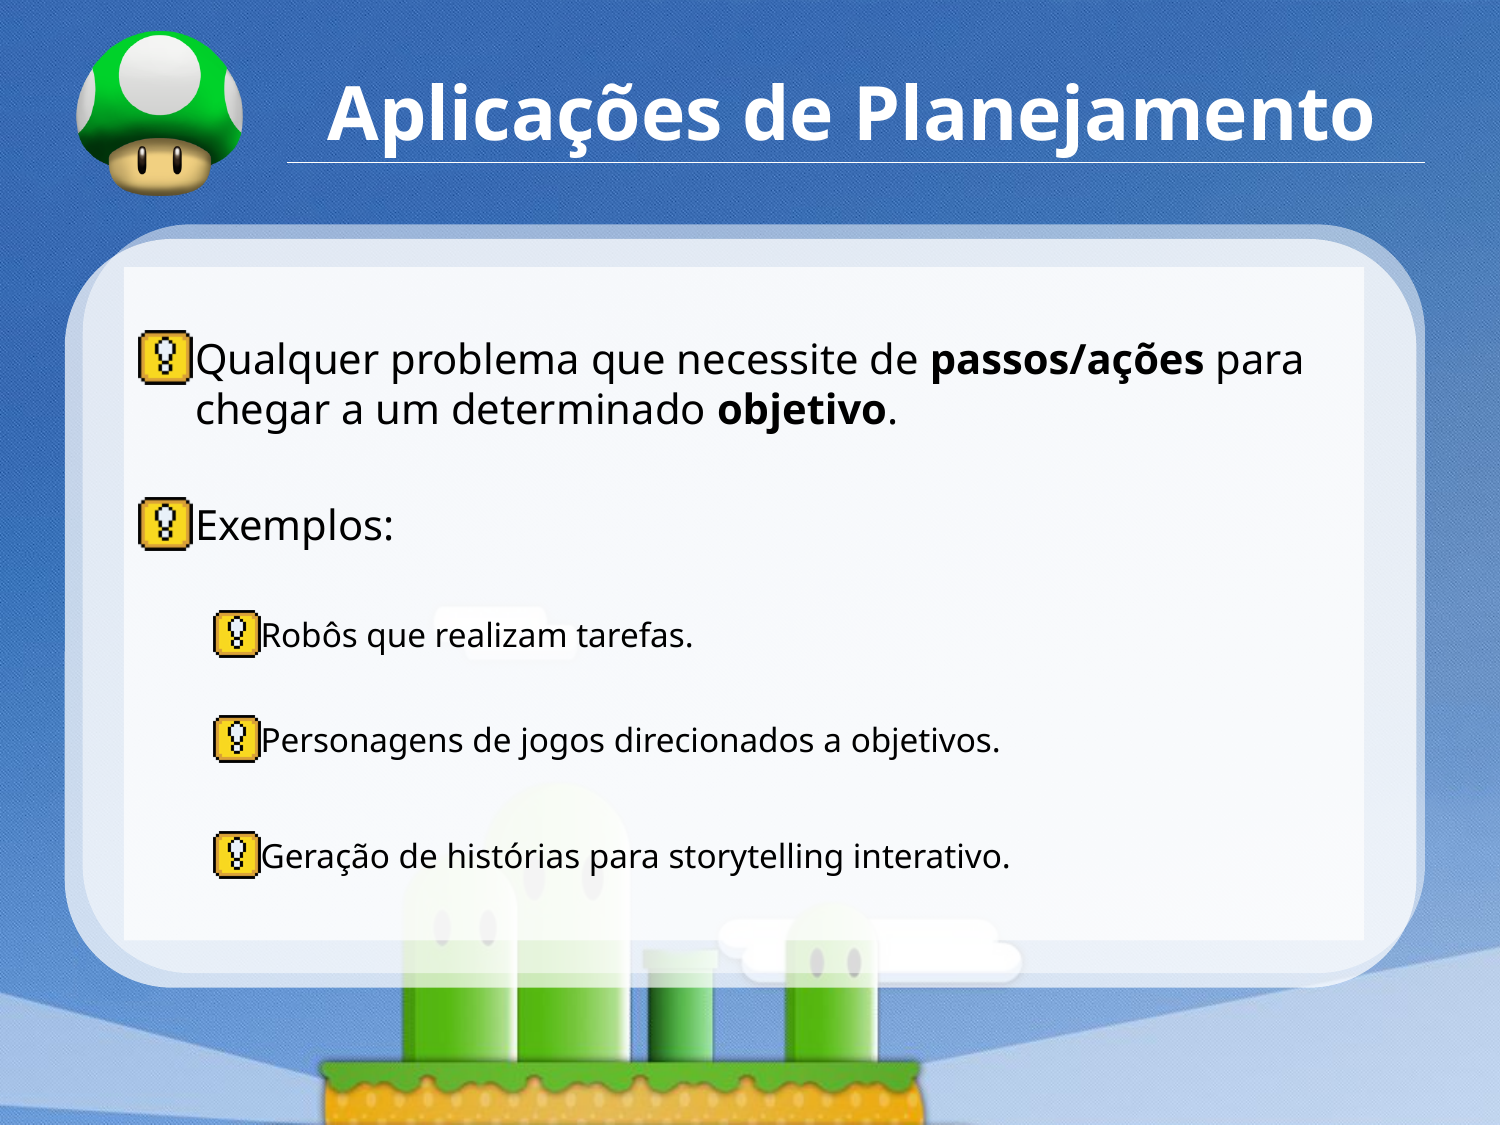

# Aplicações de Planejamento
Qualquer problema que necessite de passos/ações para chegar a um determinado objetivo.
Exemplos:
Robôs que realizam tarefas.
Personagens de jogos direcionados a objetivos.
Geração de histórias para storytelling interativo.